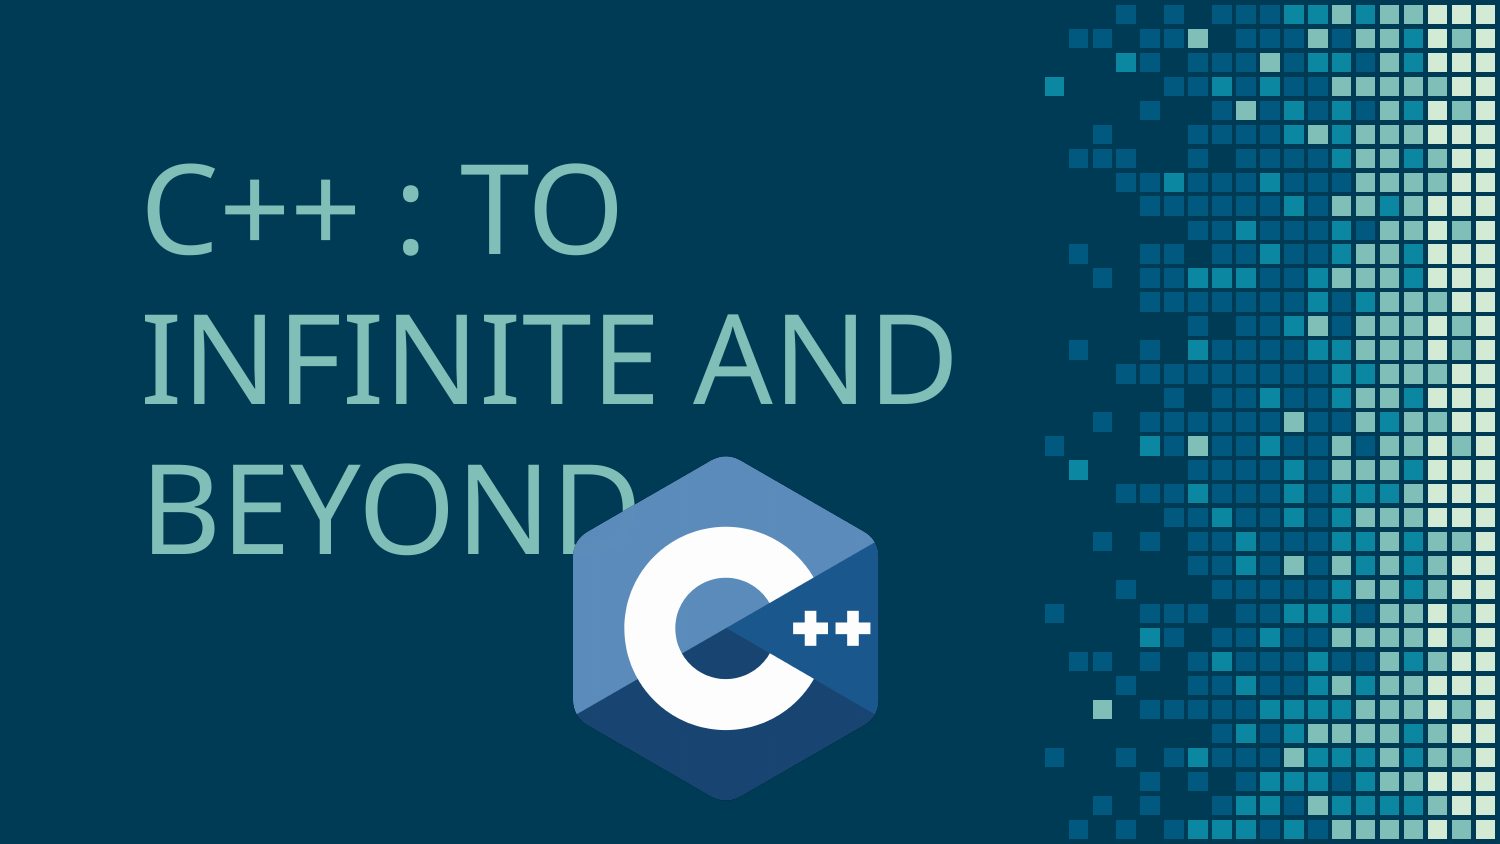

# C++ : TO INFINITE AND BEYOND